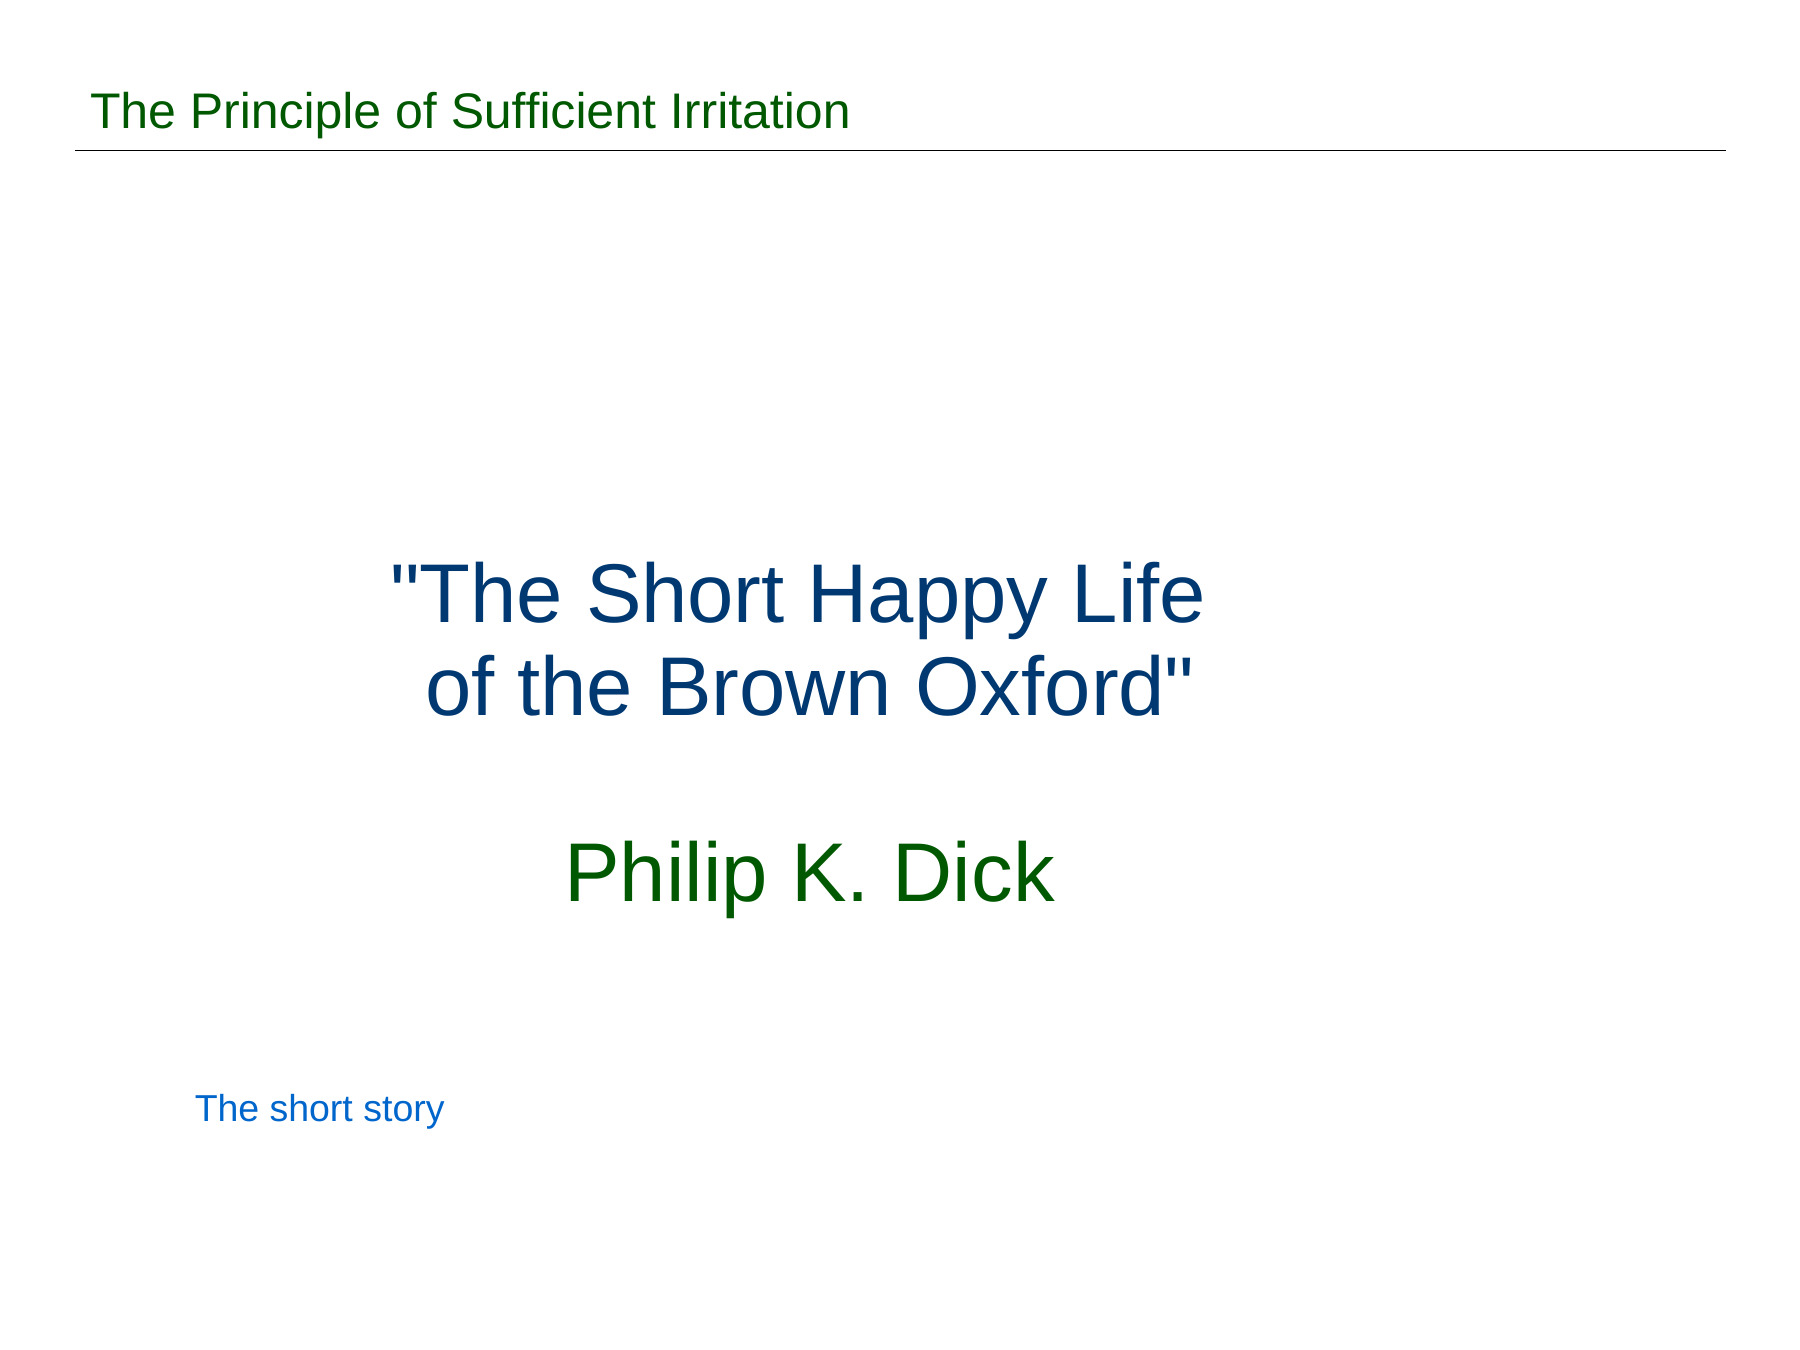

# The Principle of Sufficient Irritation
"The Short Happy Life
of the Brown Oxford"
Philip K. Dick
The short story